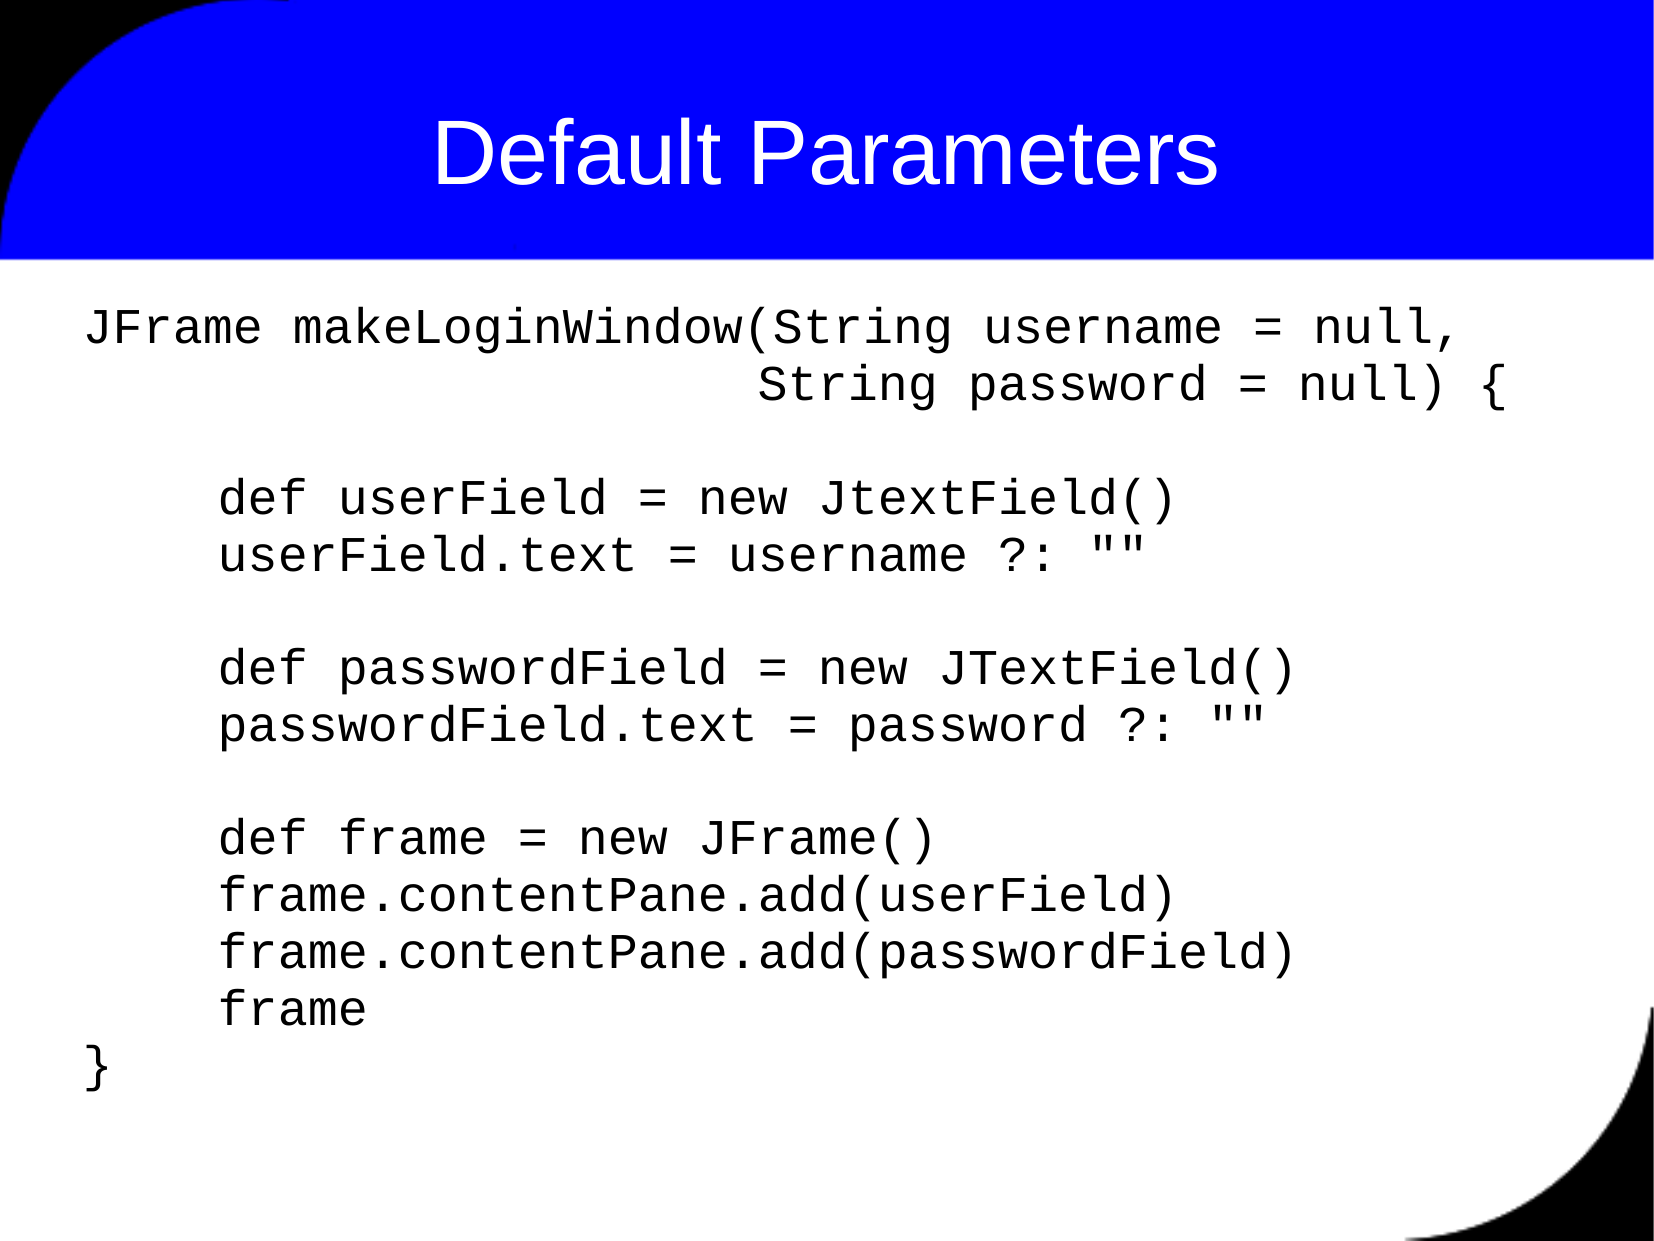

# Default Parameters
JFrame makeLoginWindow(String username = null,
									String password = null) {
	 def userField = new JtextField()
	 userField.text = username ?: ""
	 def passwordField = new JTextField()
	 passwordField.text = password ?: ""
	 def frame = new JFrame()
	 frame.contentPane.add(userField)
	 frame.contentPane.add(passwordField)
	 frame
}